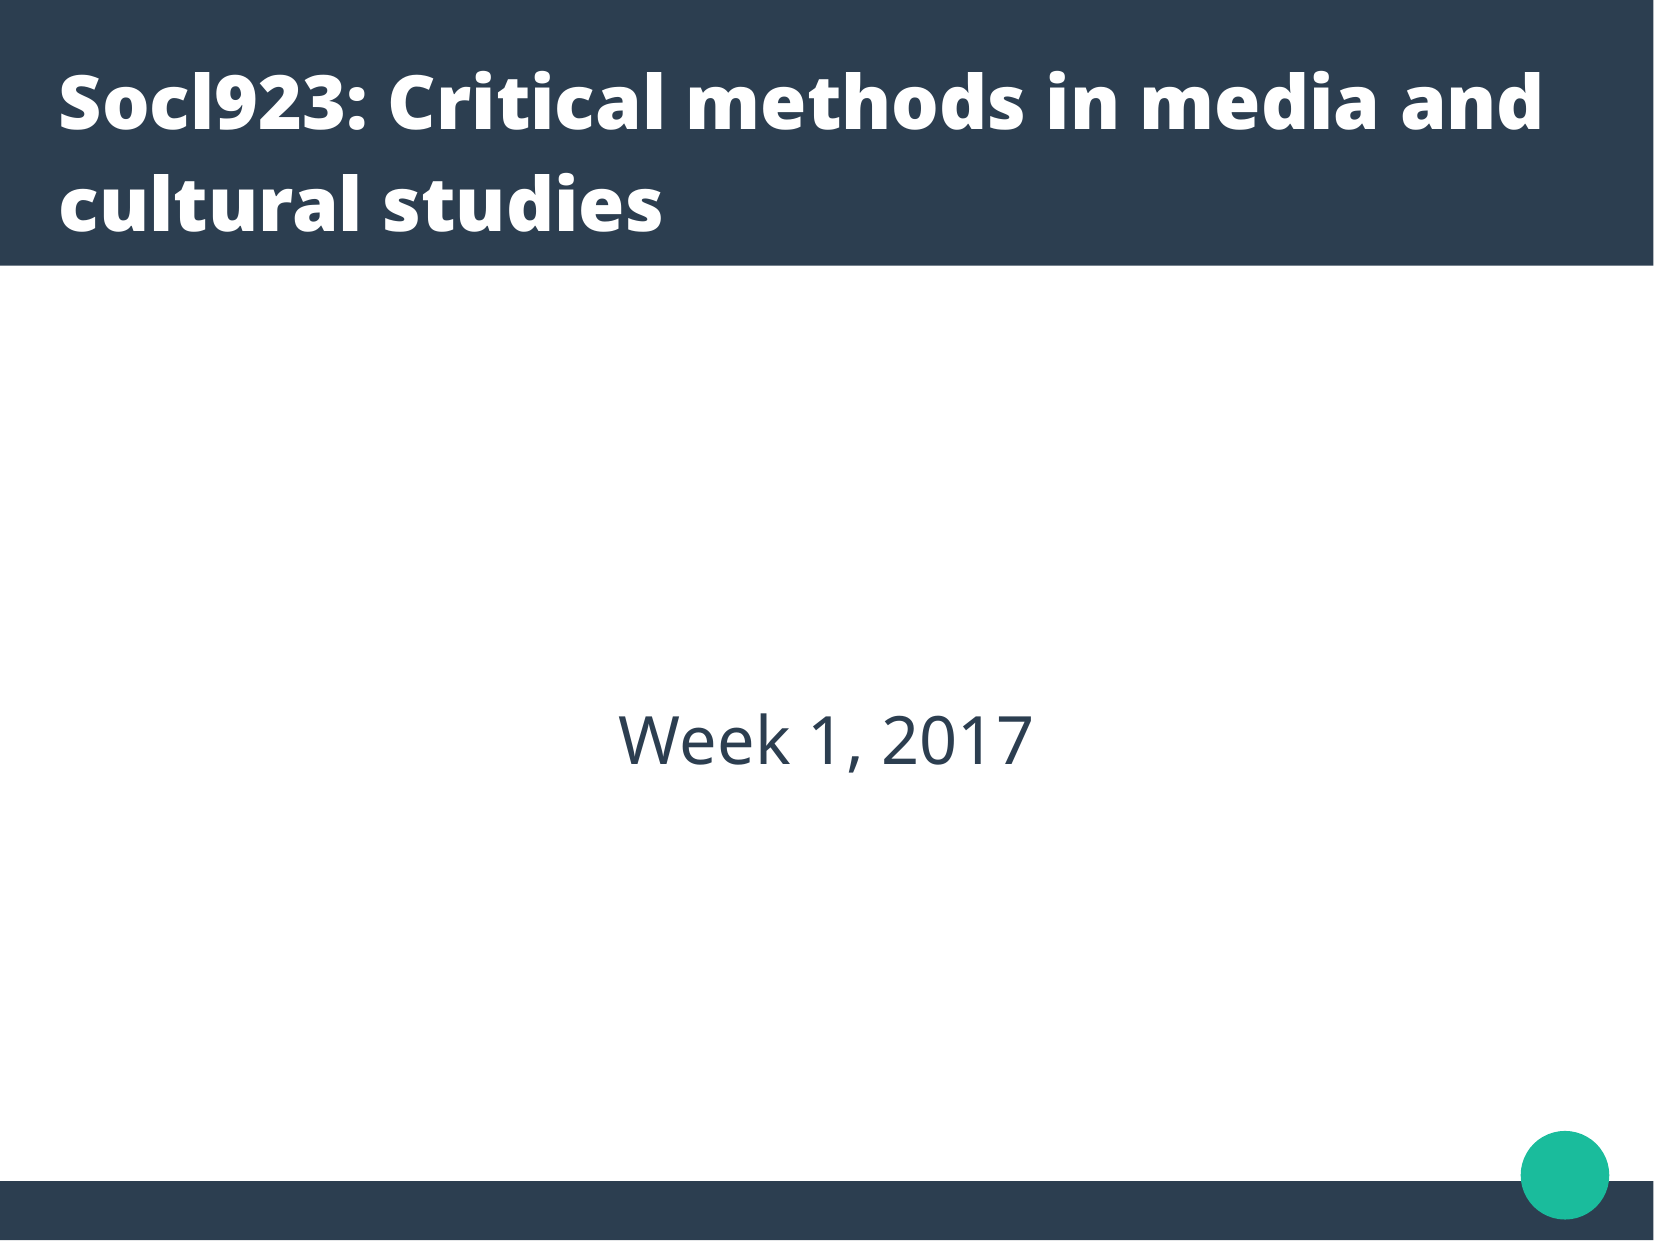

# Socl923: Critical methods in media and cultural studies
Week 1, 2017